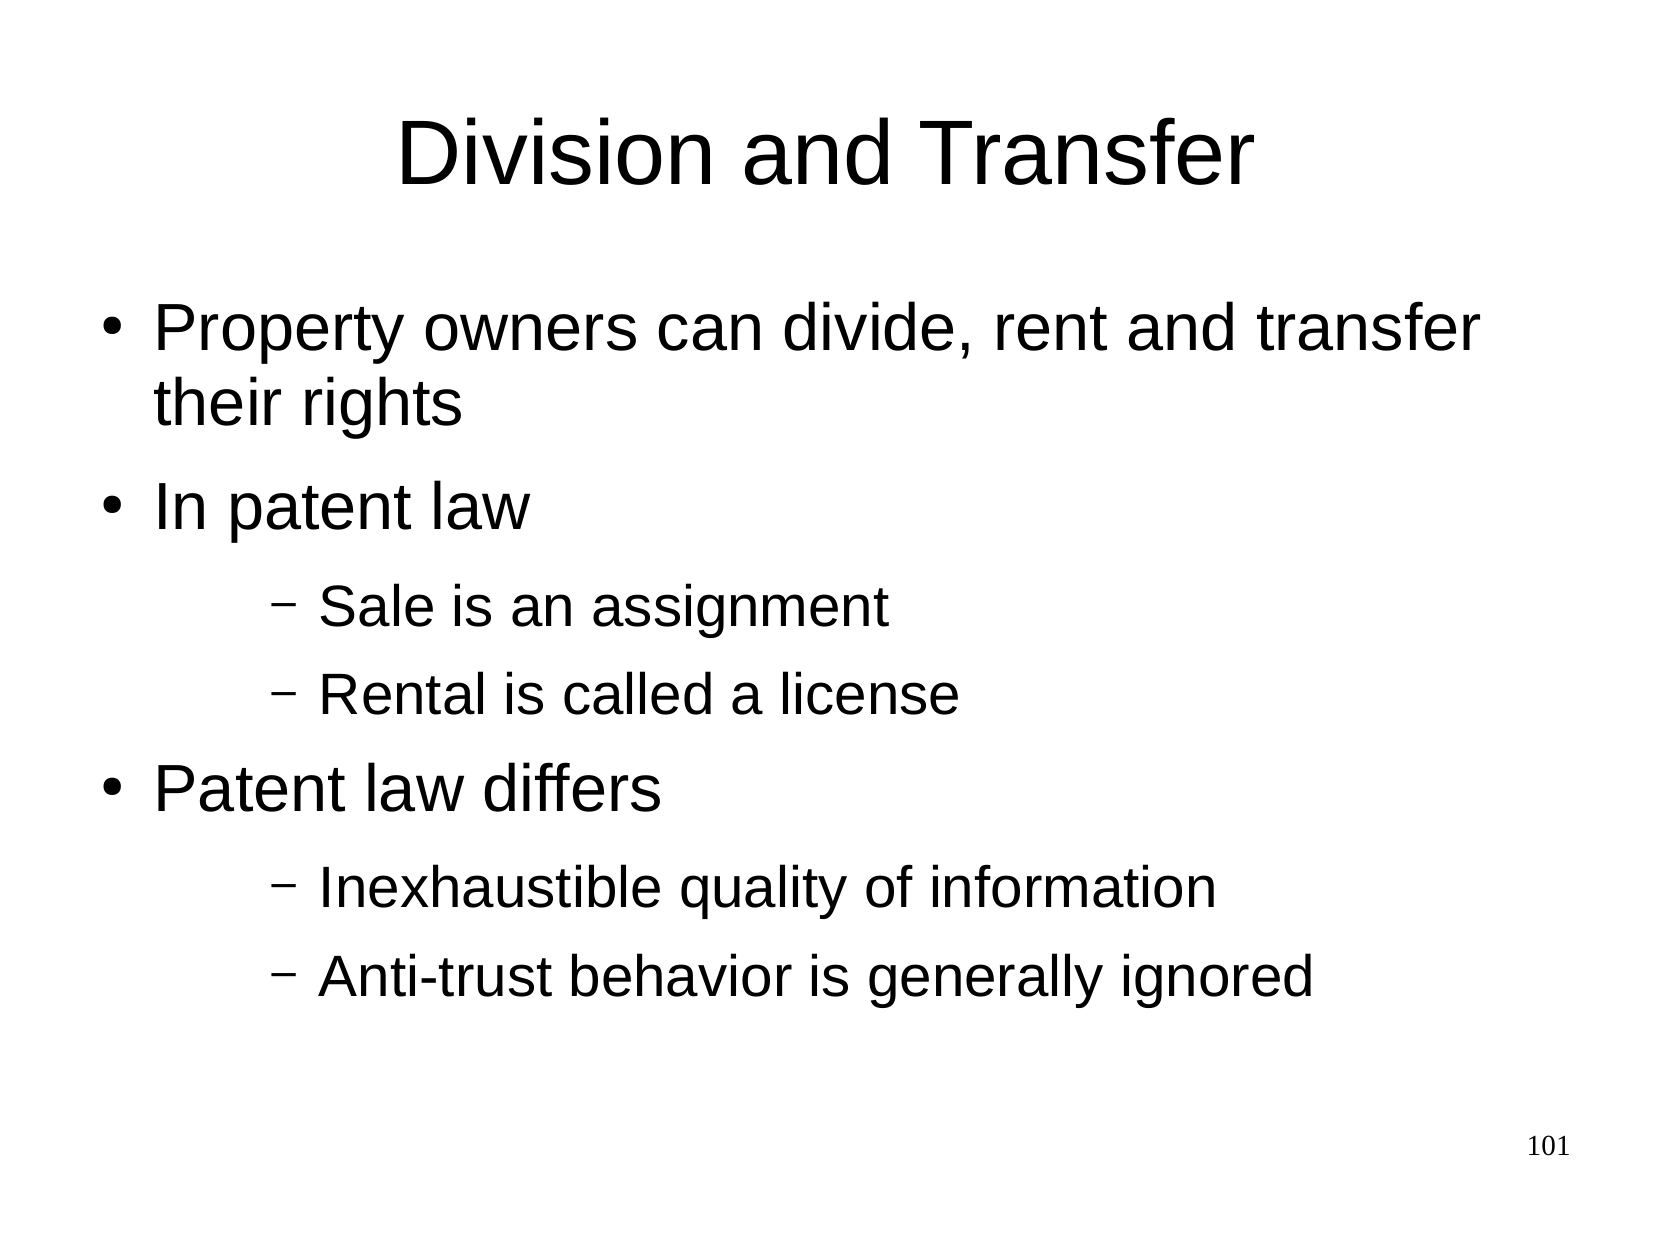

# Division and Transfer
Property owners can divide, rent and transfer their rights
In patent law
Sale is an assignment
Rental is called a license
Patent law differs
Inexhaustible quality of information
Anti-trust behavior is generally ignored
101